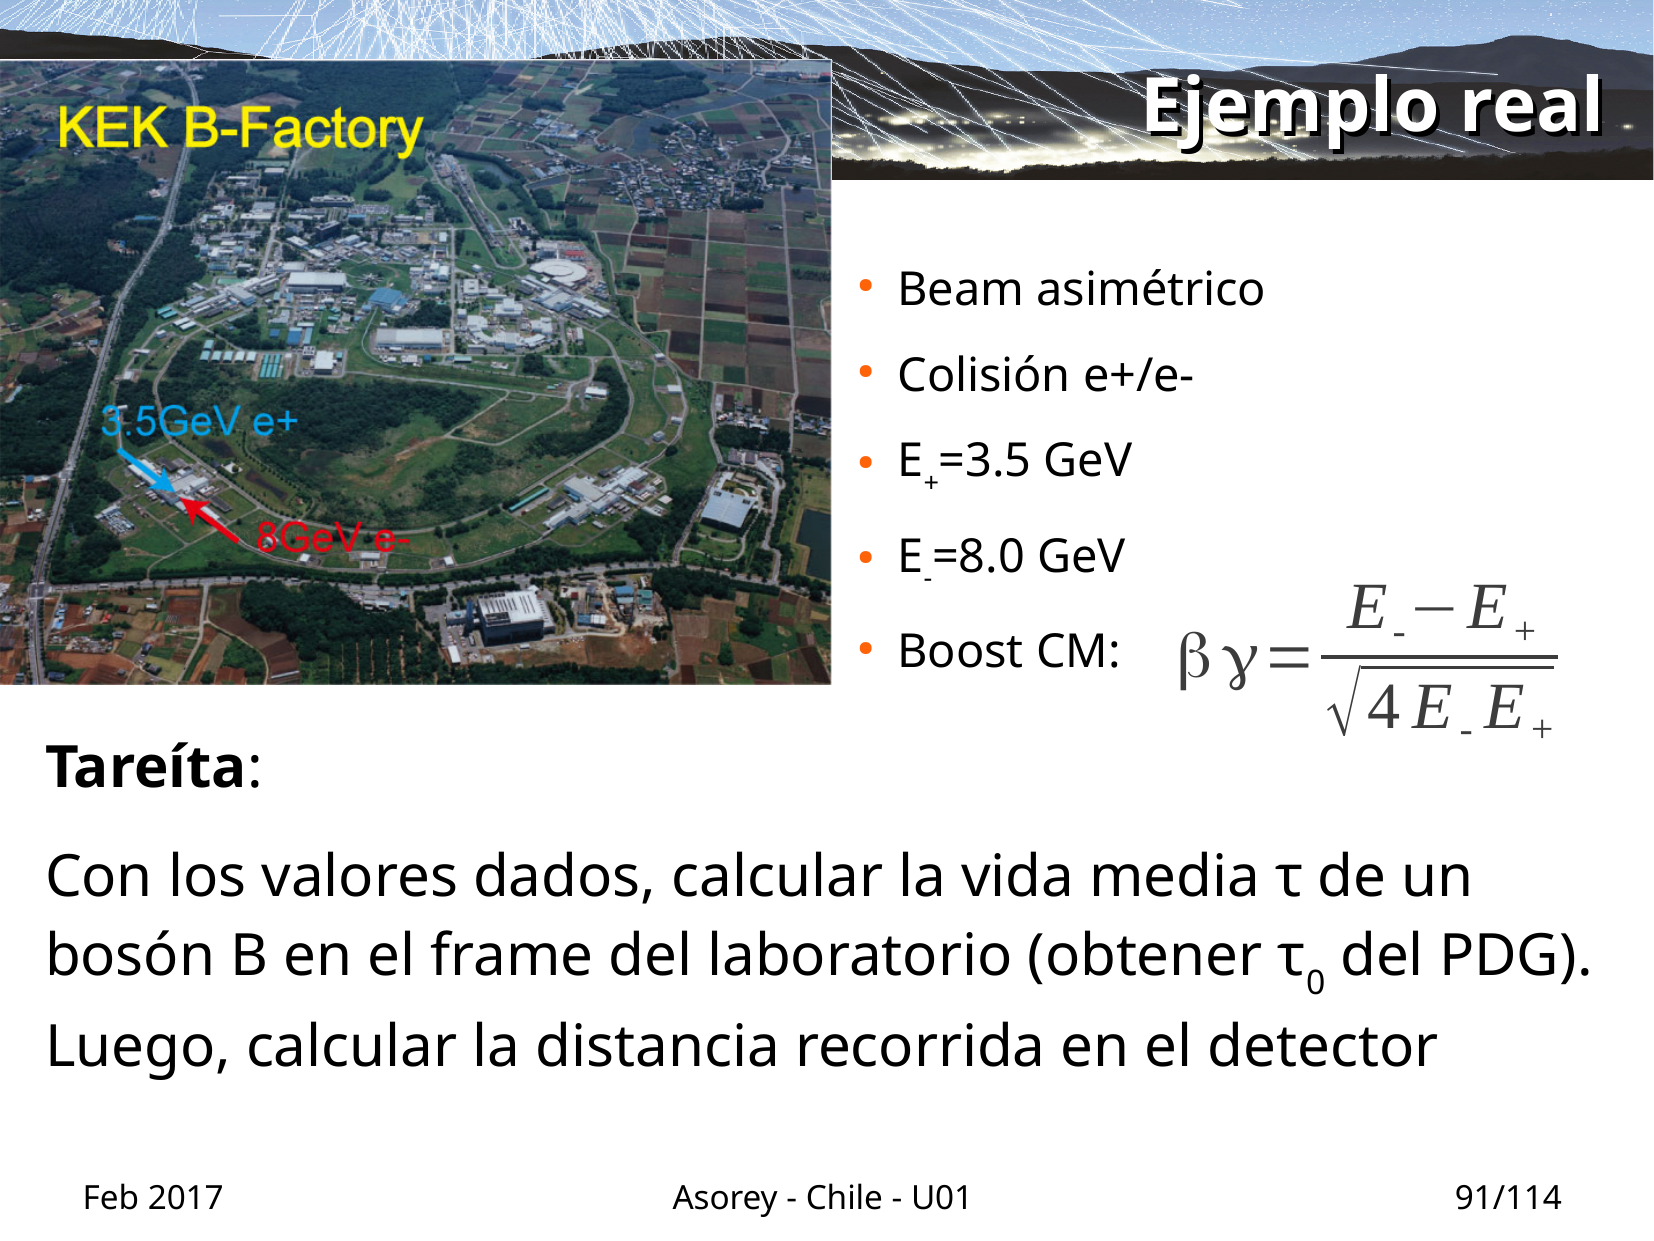

# Ejemplo real
Beam asimétrico
Colisión e+/e-
E+=3.5 GeV
E-=8.0 GeV
Boost CM:
Tareíta:
Con los valores dados, calcular la vida media τ de un bosón B en el frame del laboratorio (obtener τ0 del PDG). Luego, calcular la distancia recorrida en el detector
Feb 2017
Asorey - Chile - U01
91